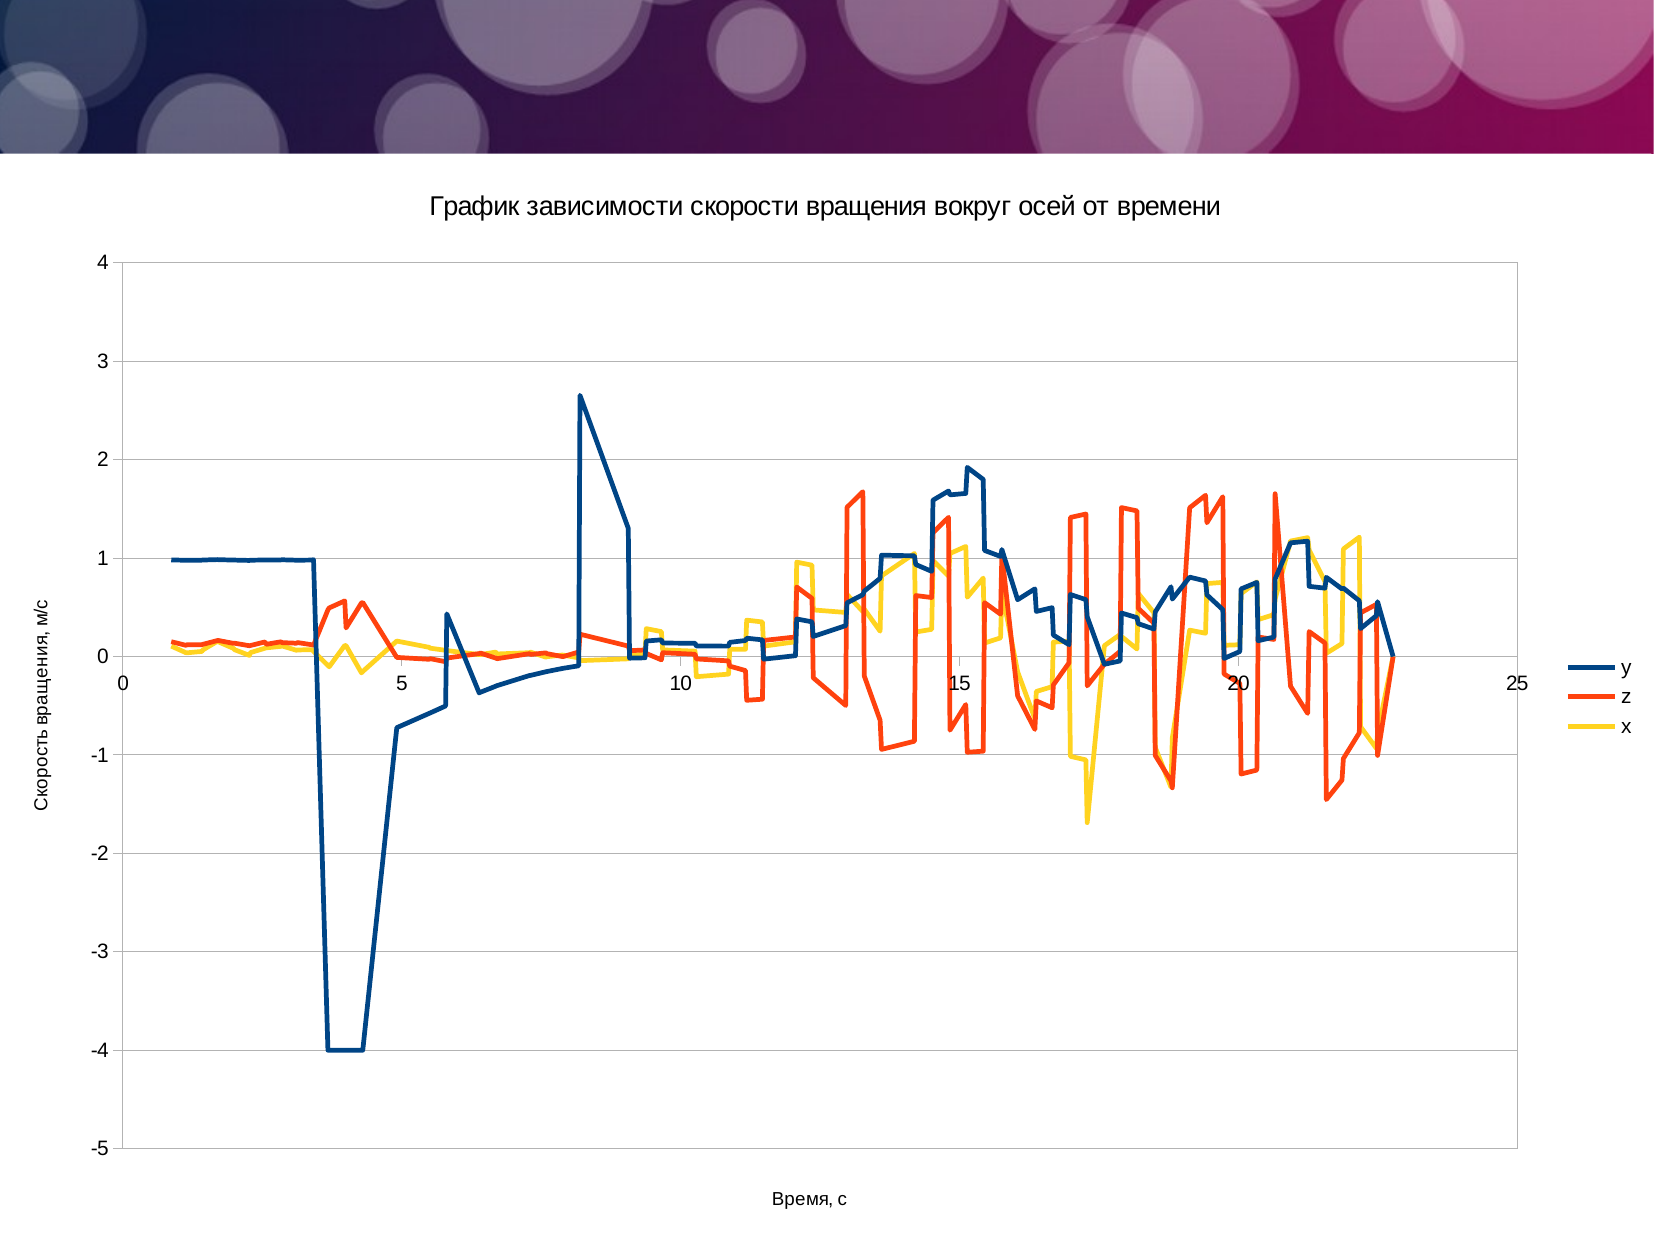

#
### Chart: График зависимости скорости вращения вокруг осей от времени
| Category | y | z | x |
|---|---|---|---|